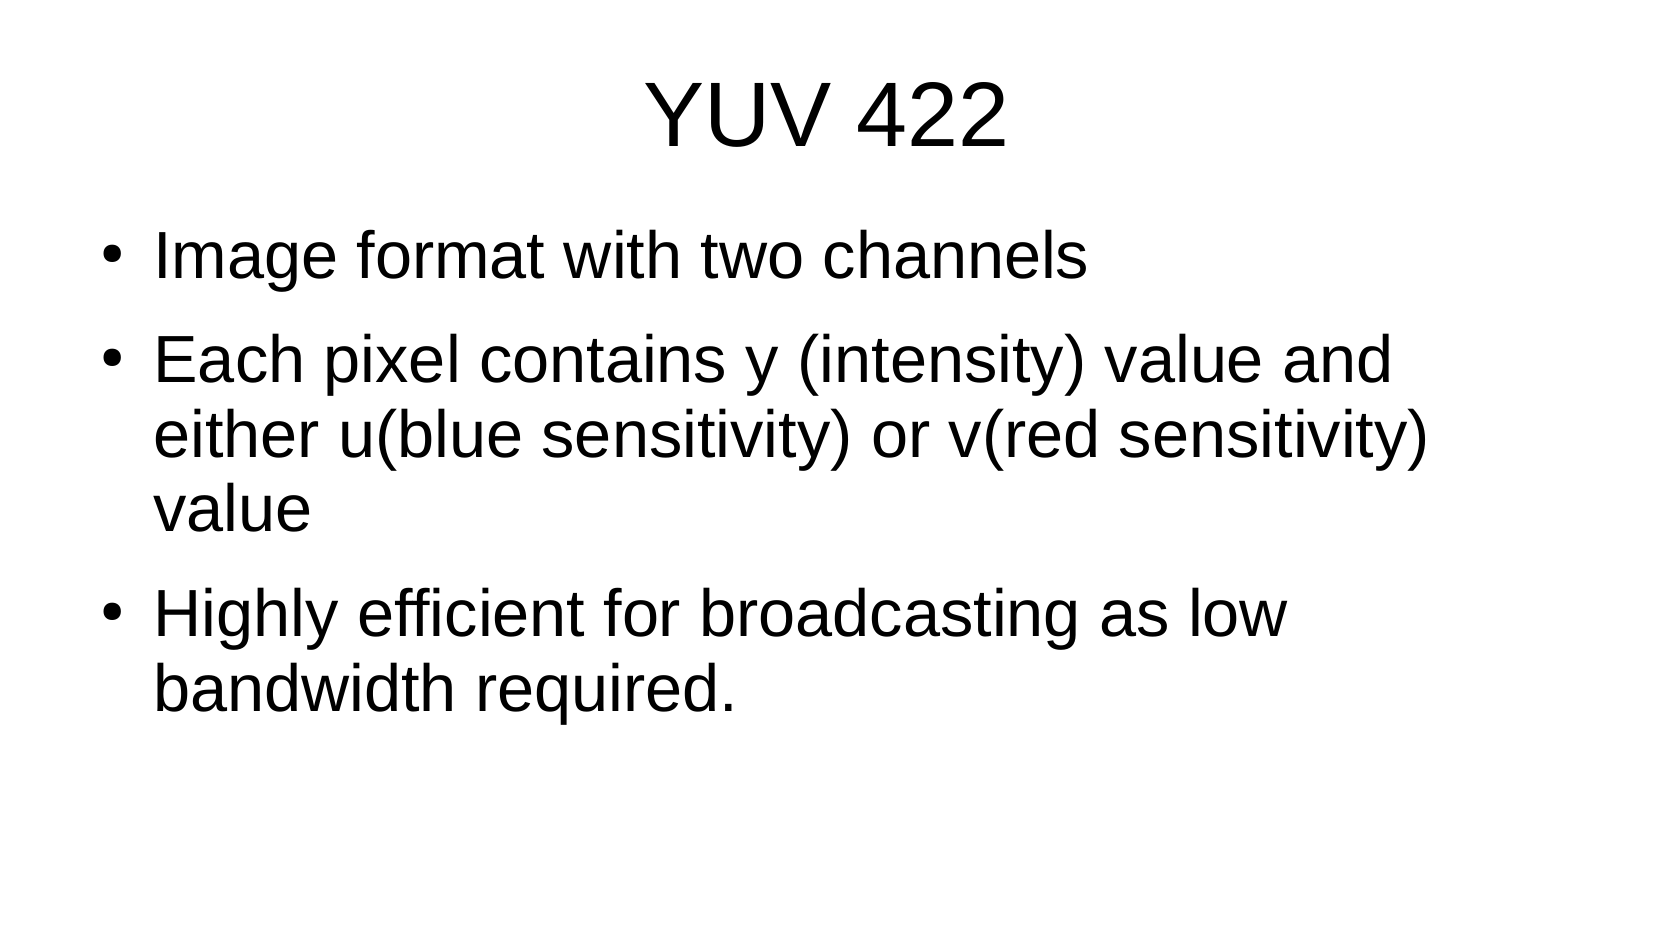

# YUV 422
Image format with two channels
Each pixel contains y (intensity) value and either u(blue sensitivity) or v(red sensitivity) value
Highly efficient for broadcasting as low bandwidth required.